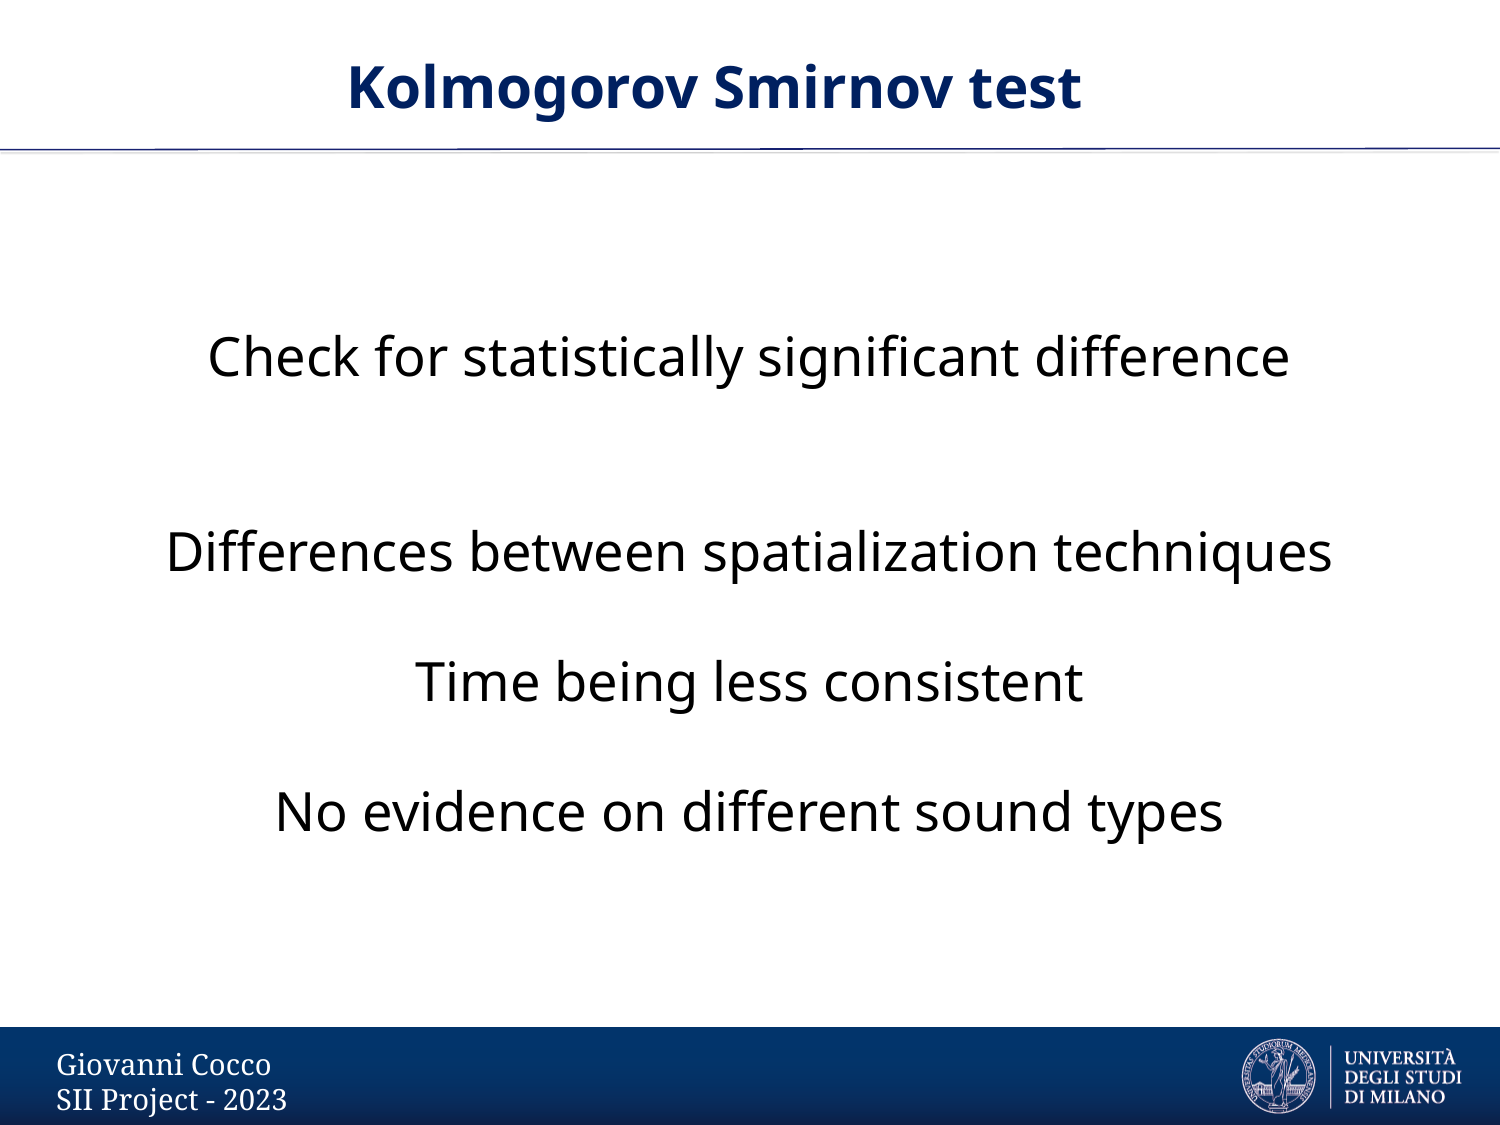

Kolmogorov Smirnov test
Check for statistically significant difference
Differences between spatialization techniques
Time being less consistent
No evidence on different sound types